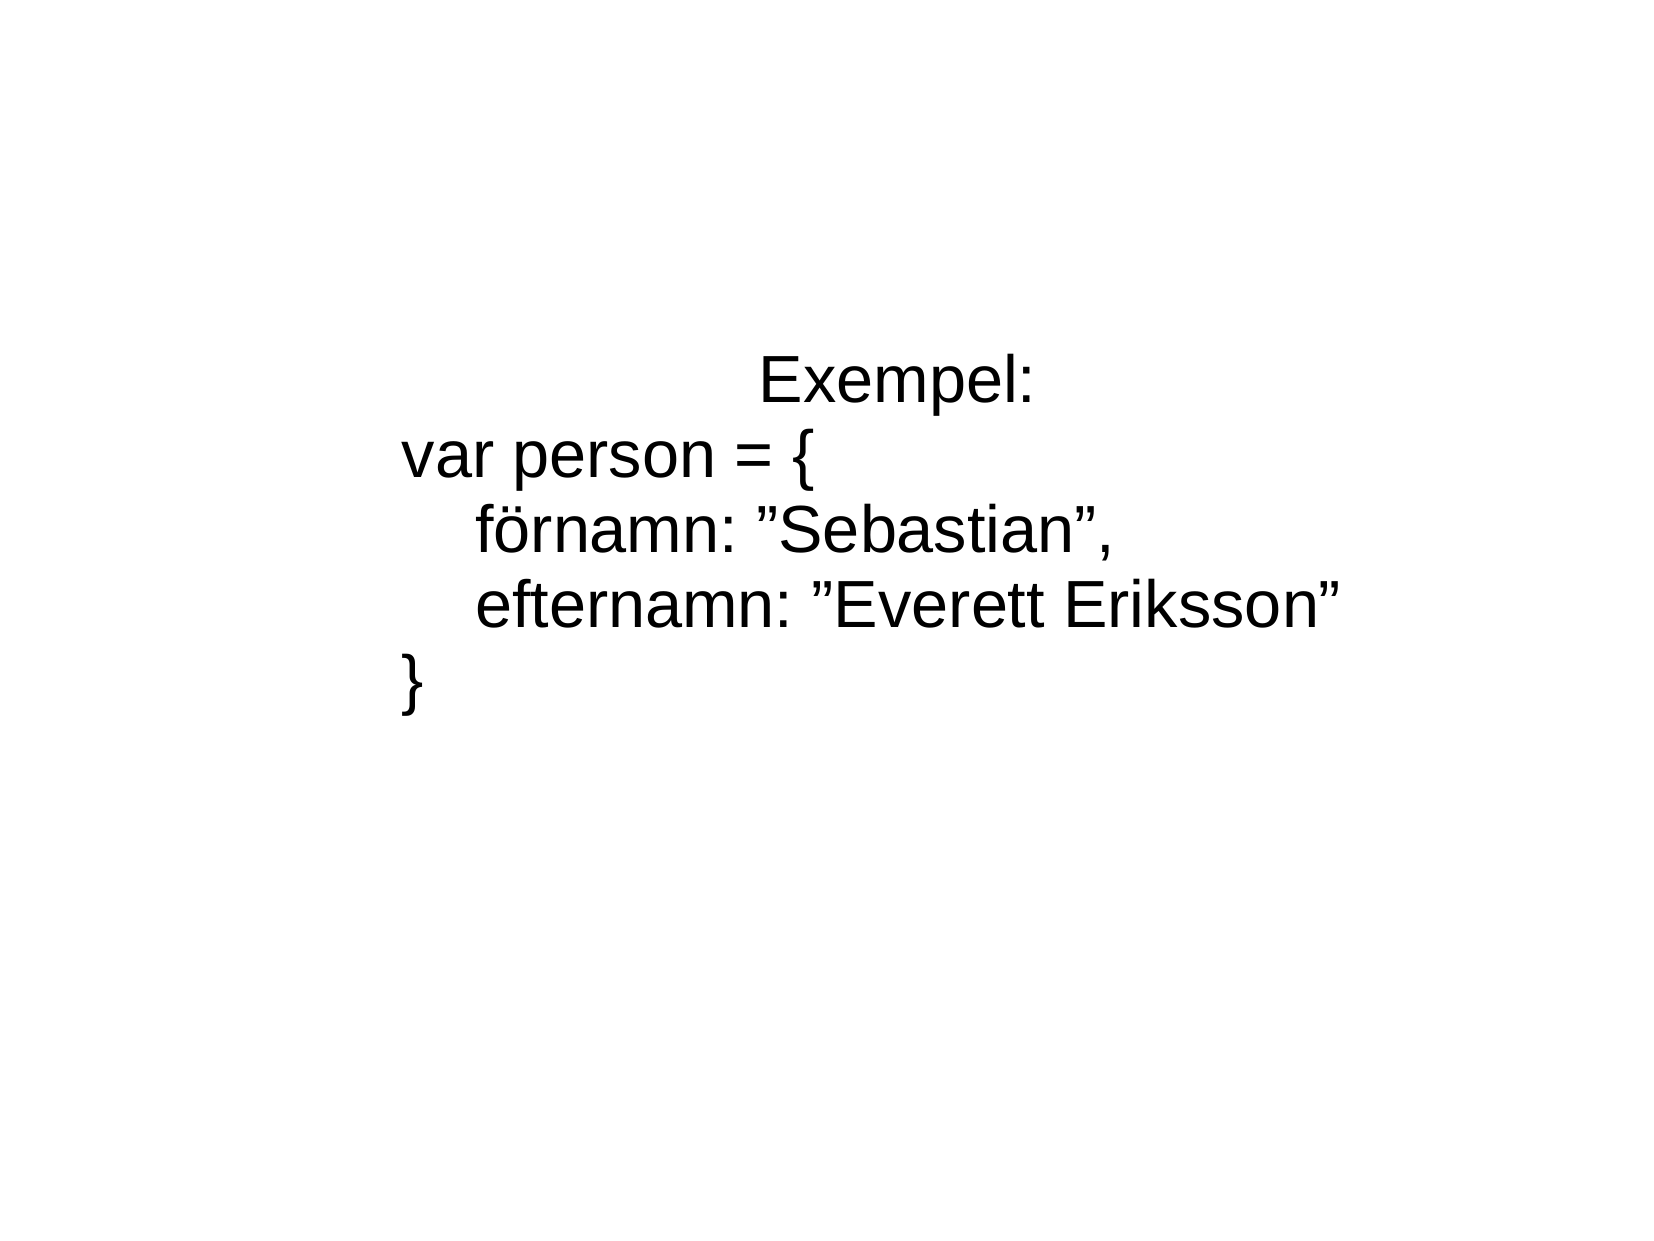

# Exempel:
var person = {
	förnamn: ”Sebastian”,
	efternamn: ”Everett Eriksson”
}